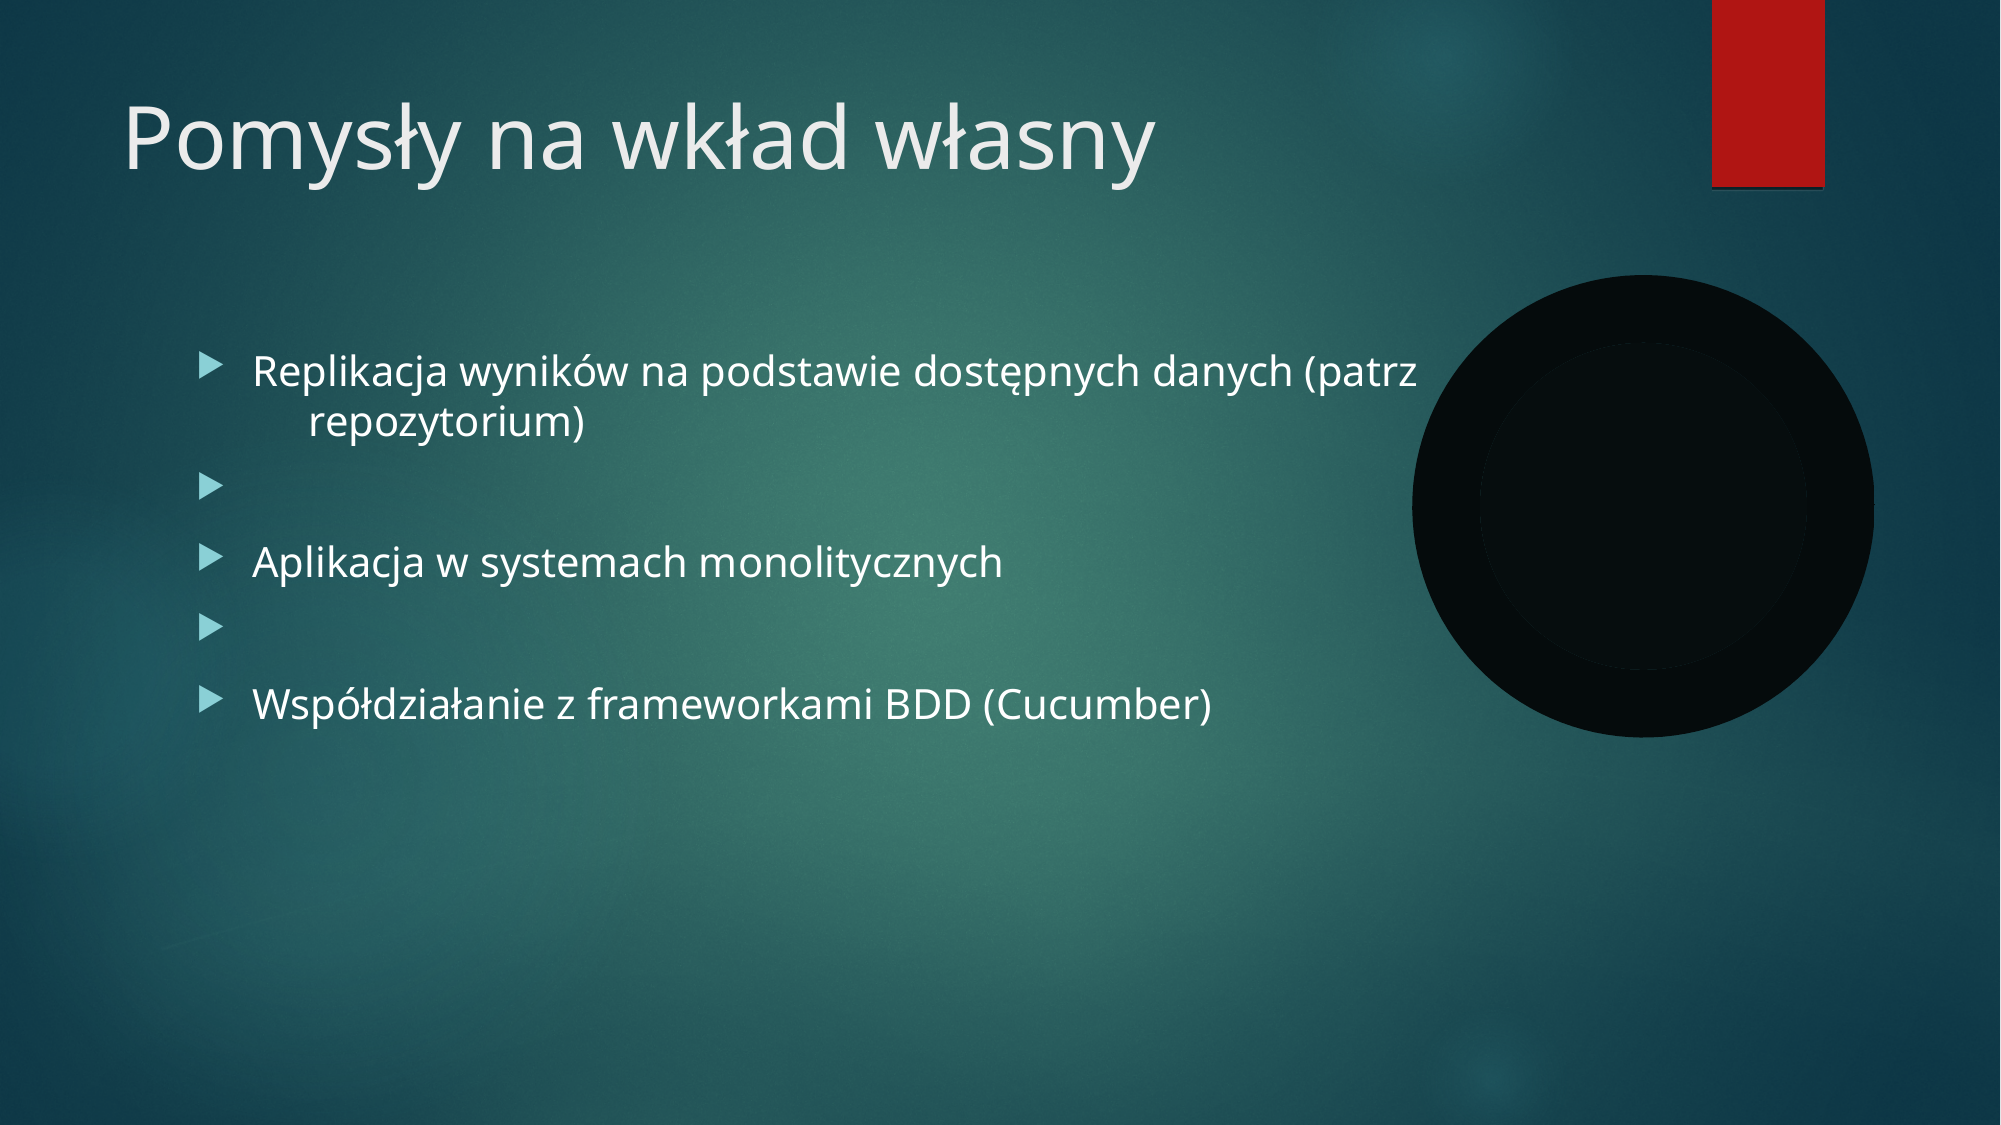

# Pomysły na wkład własny
Replikacja wyników na podstawie dostępnych danych (patrz repozytorium)
Aplikacja w systemach monolitycznych
Współdziałanie z frameworkami BDD (Cucumber)